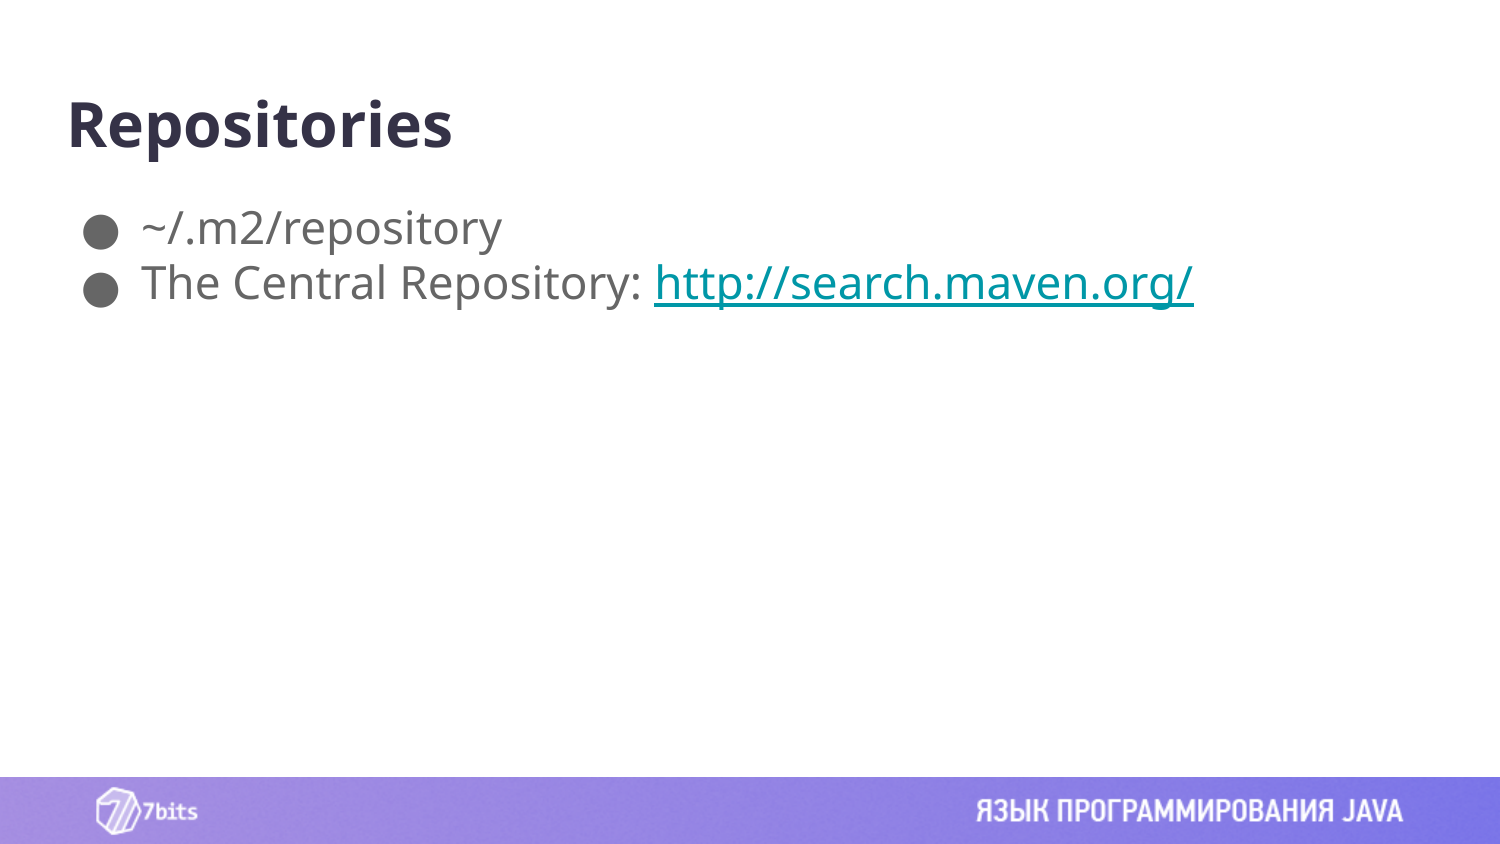

# Repositories
~/.m2/repository
The Central Repository: http://search.maven.org/